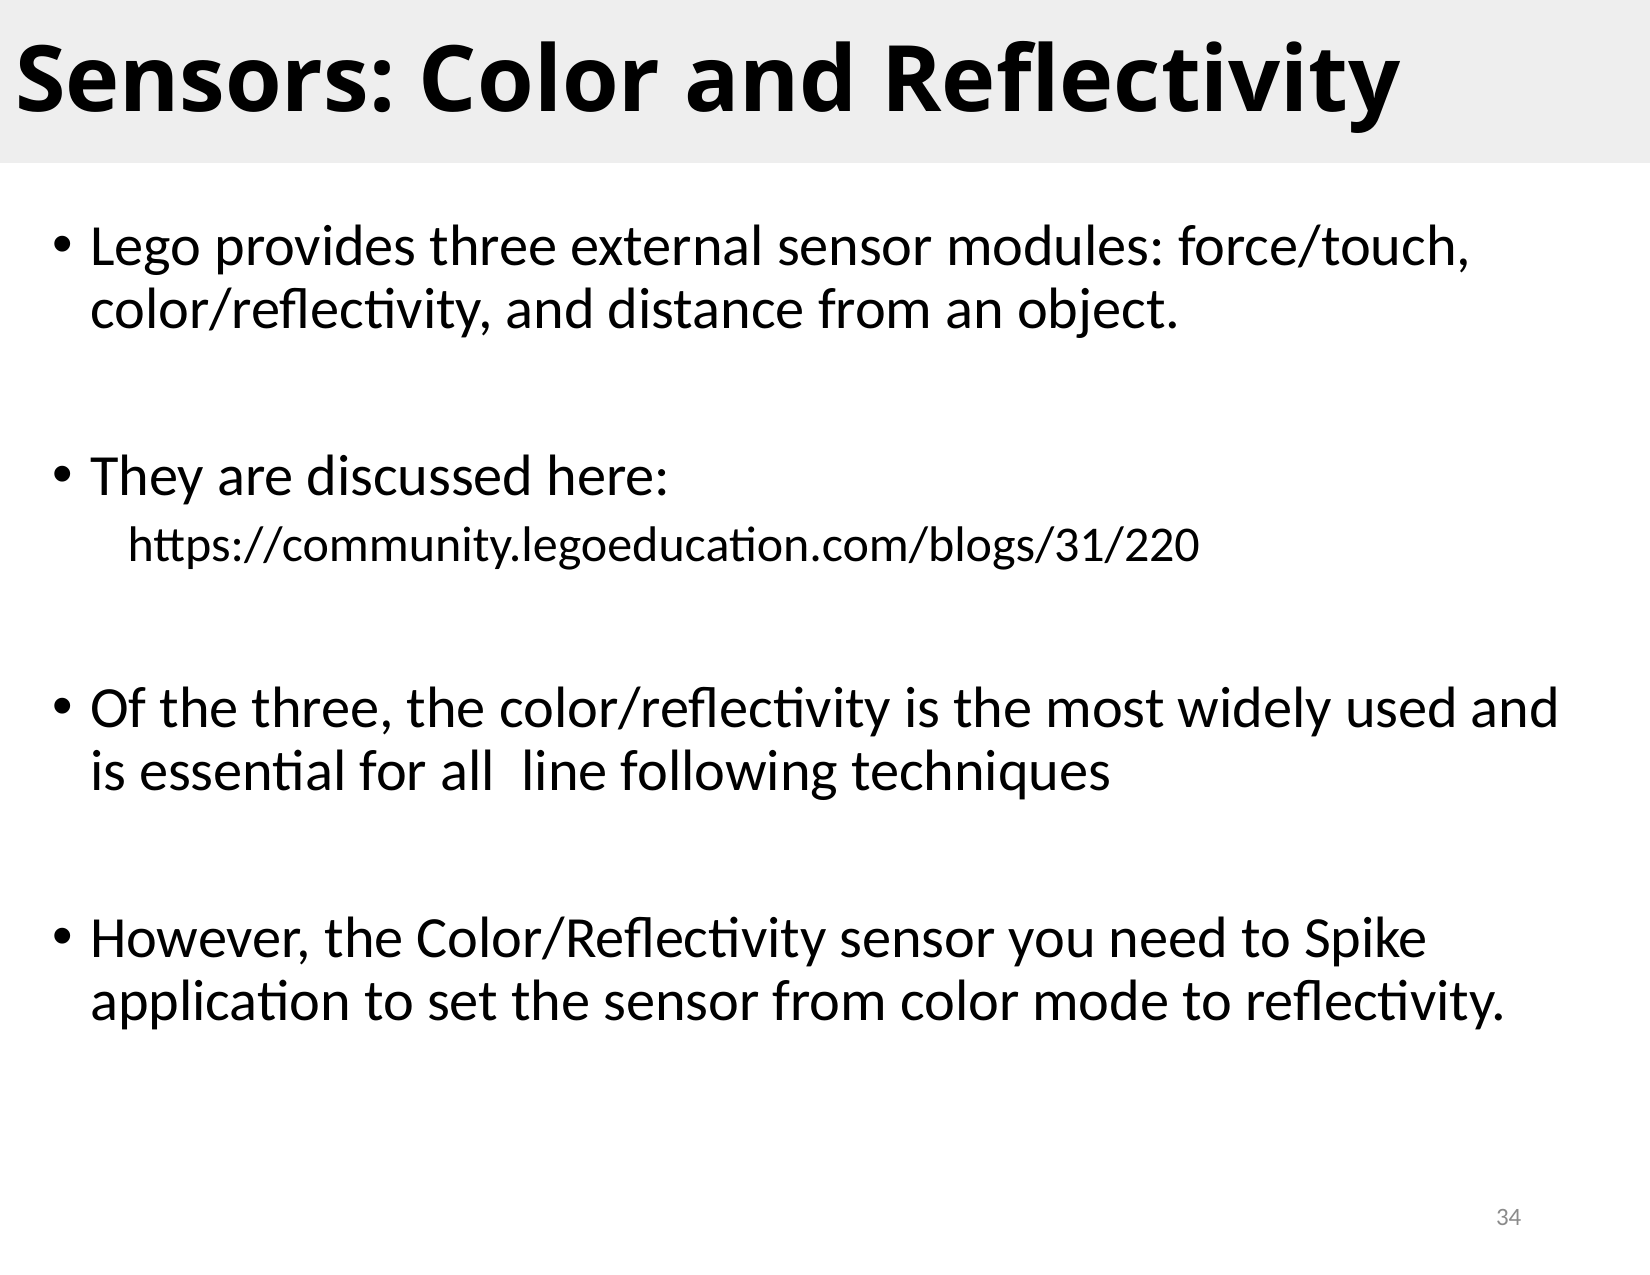

# Sensors: Color and Reflectivity
Lego provides three external sensor modules: force/touch, color/reflectivity, and distance from an object.
They are discussed here:
https://community.legoeducation.com/blogs/31/220
Of the three, the color/reflectivity is the most widely used and is essential for all line following techniques
However, the Color/Reflectivity sensor you need to Spike application to set the sensor from color mode to reflectivity.
34